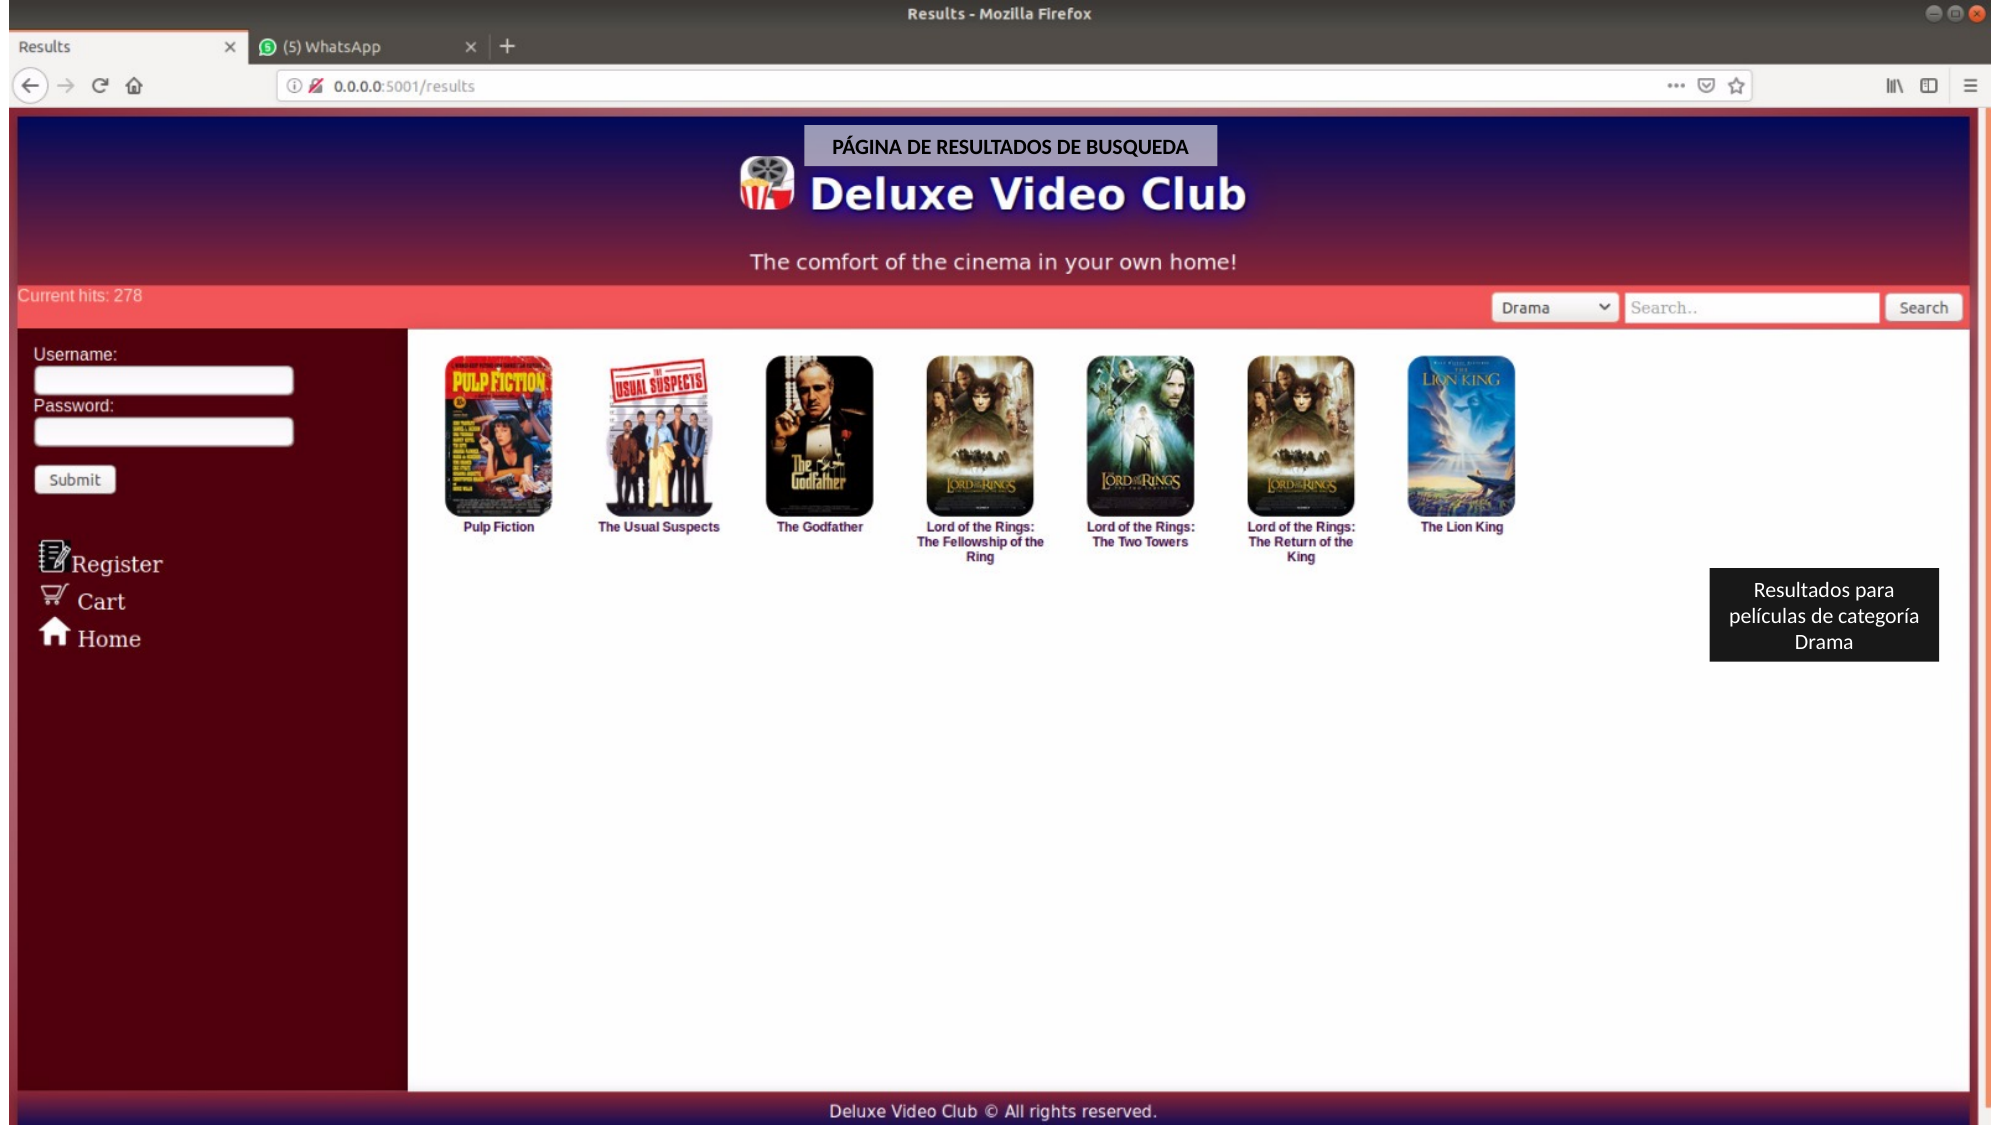

PÁGINA DE RESULTADOS DE BUSQUEDA
Resultados para películas de categoría Drama